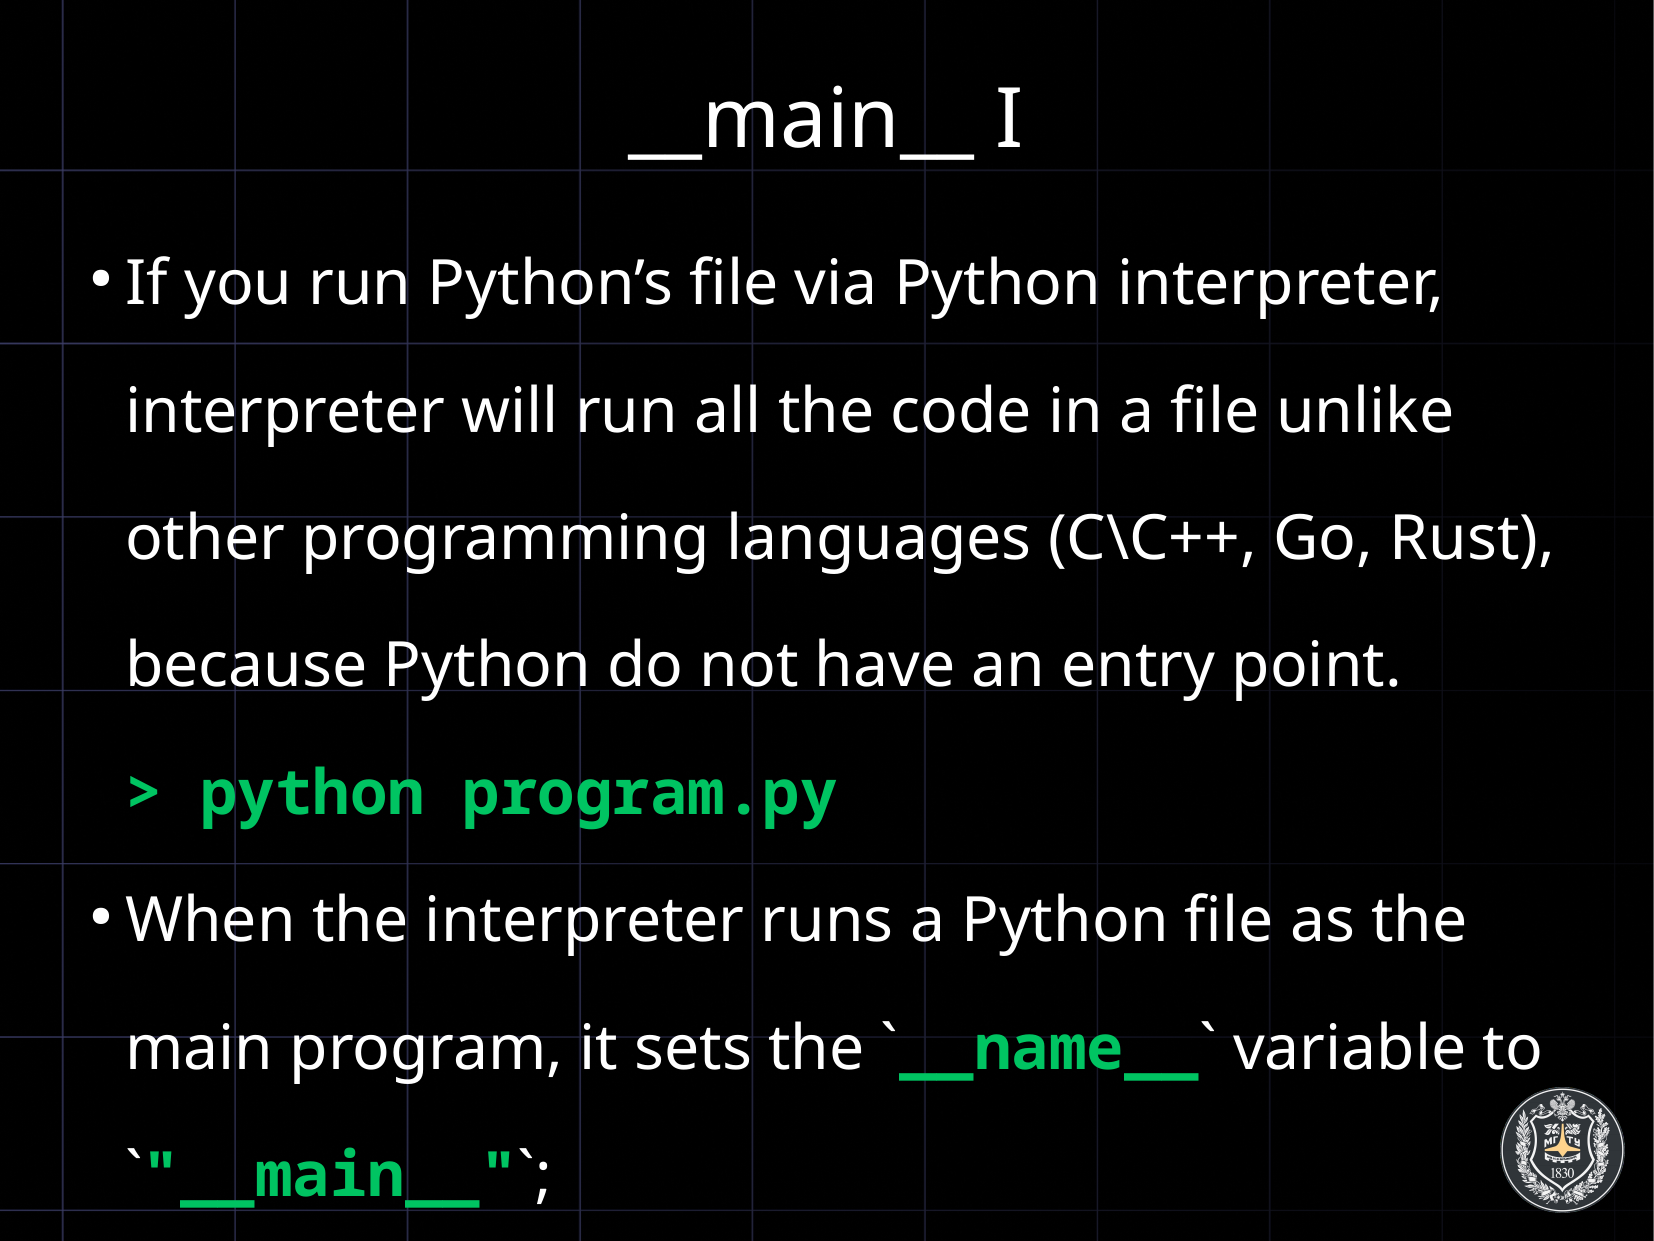

# __main__ I
If you run Python’s file via Python interpreter, interpreter will run all the code in a file unlike other programming languages (C\C++, Go, Rust), because Python do not have an entry point.
> python program.py
When the interpreter runs a Python file as the main program, it sets the `__name__` variable to `"__main__"`;
If we want to execute some code only if this module is a file of main program, we can do the following: